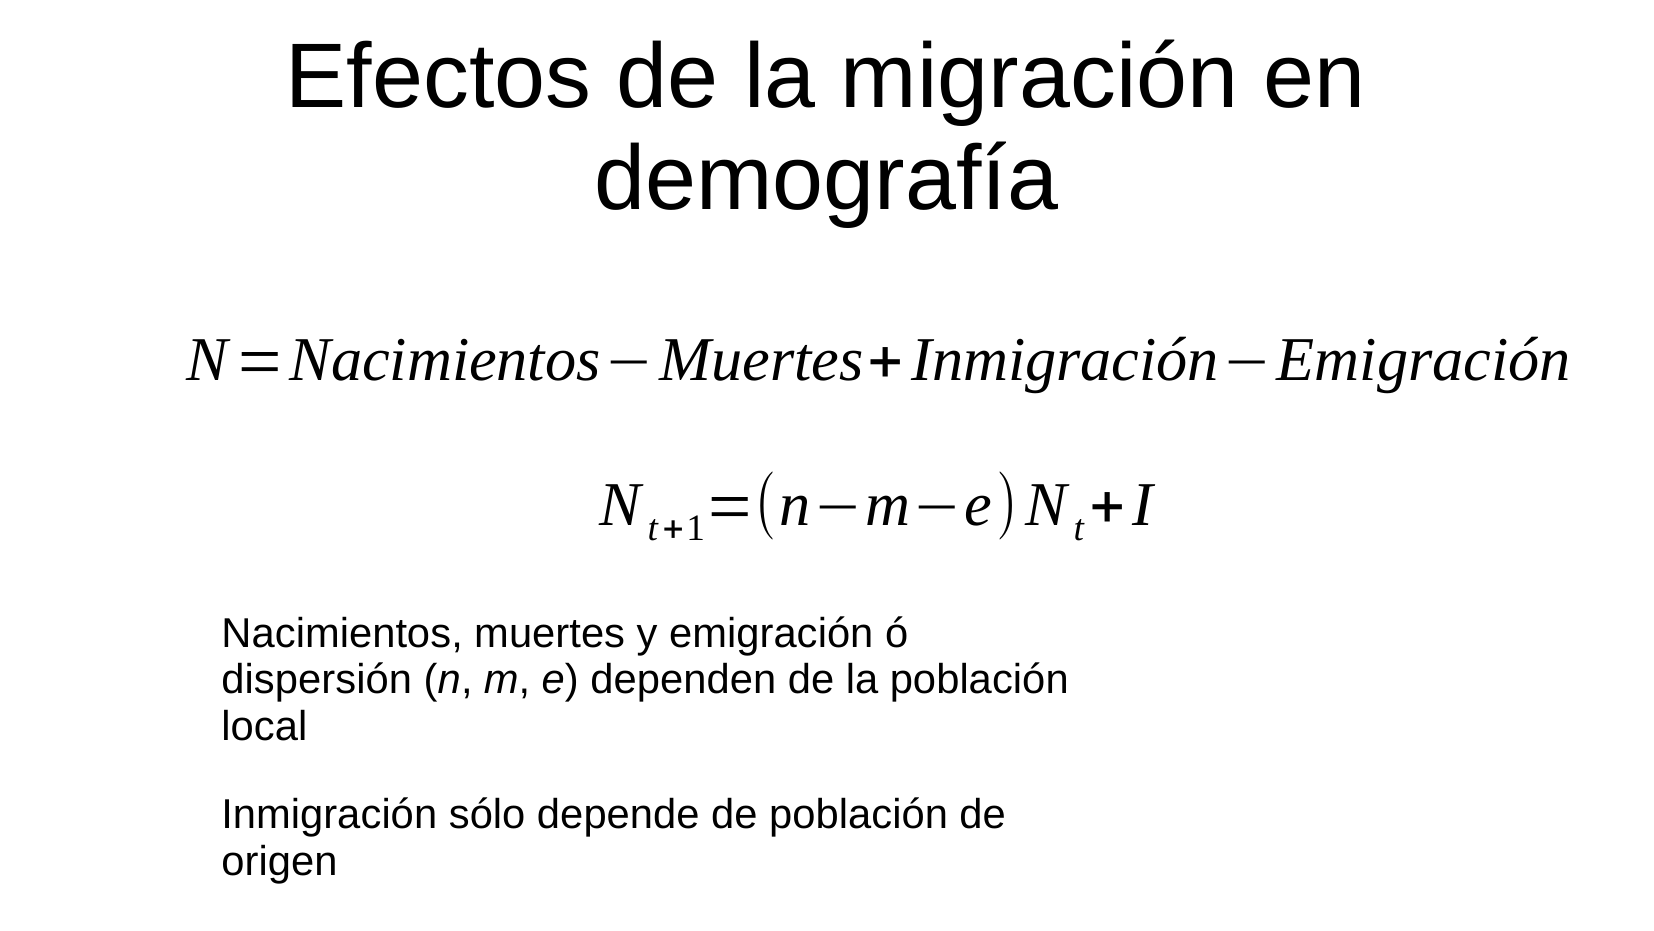

# Efectos de la migración en demografía
Nacimientos, muertes y emigración ó dispersión (n, m, e) dependen de la población local
Inmigración sólo depende de población de origen